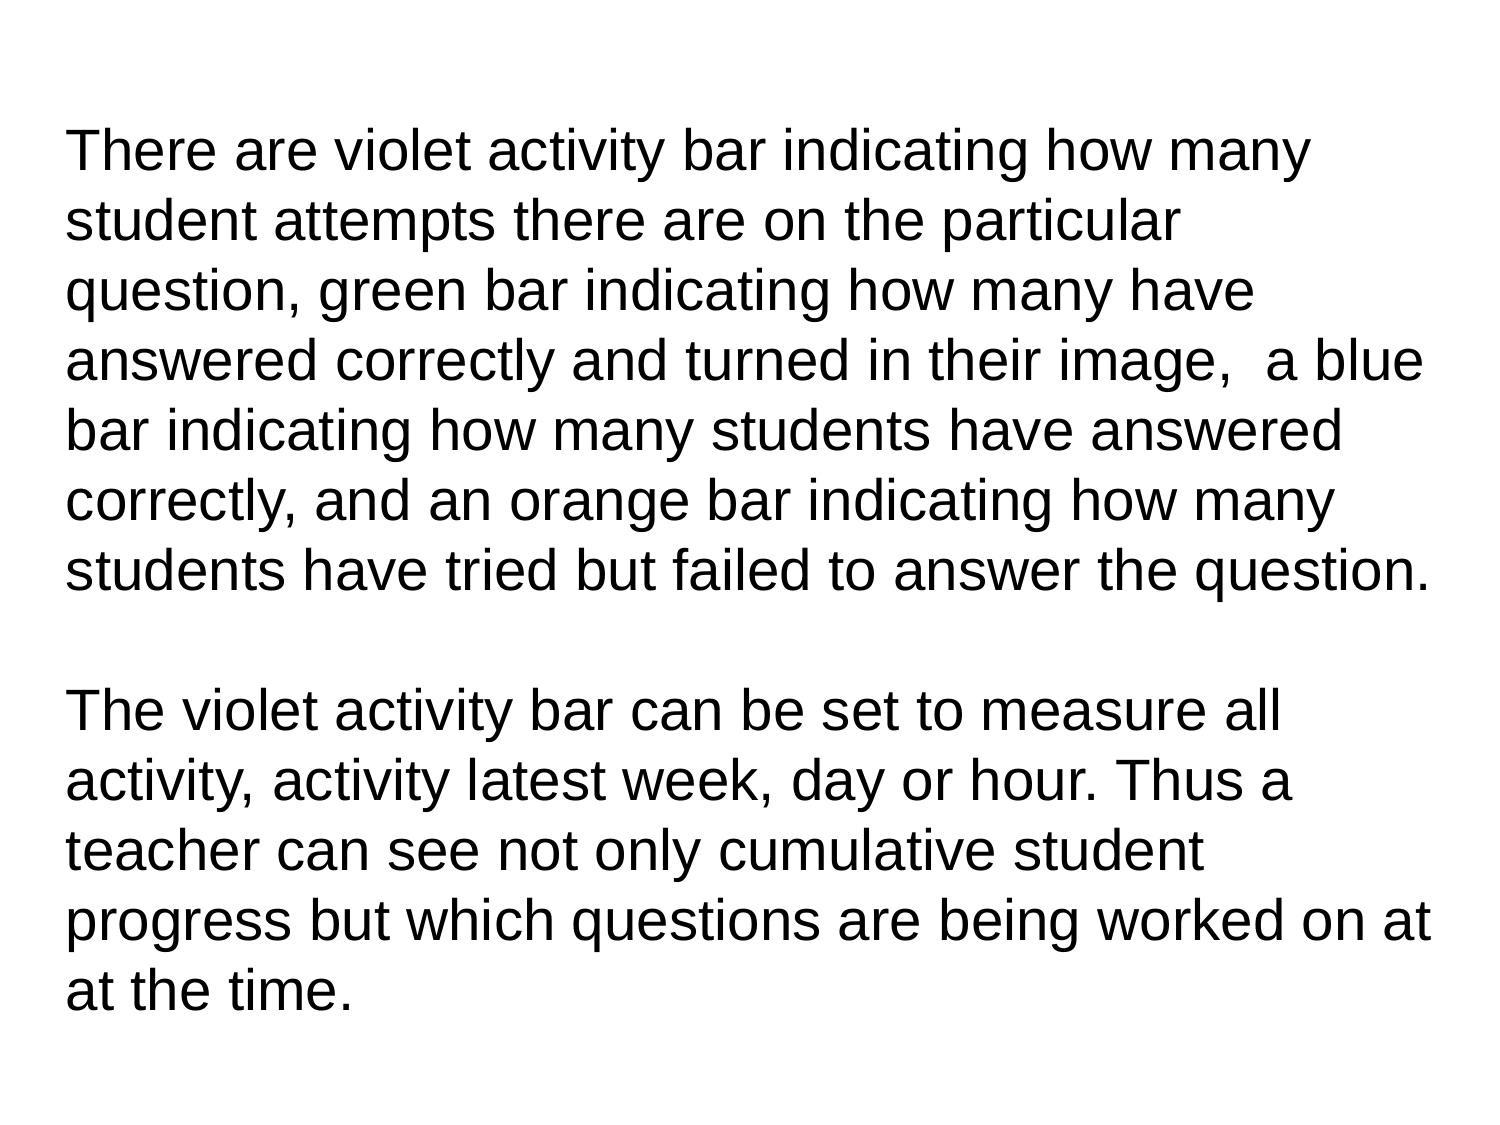

There are violet activity bar indicating how many student attempts there are on the particular question, green bar indicating how many have answered correctly and turned in their image, a blue bar indicating how many students have answered correctly, and an orange bar indicating how many students have tried but failed to answer the question.
The violet activity bar can be set to measure all activity, activity latest week, day or hour. Thus a teacher can see not only cumulative student progress but which questions are being worked on at at the time.